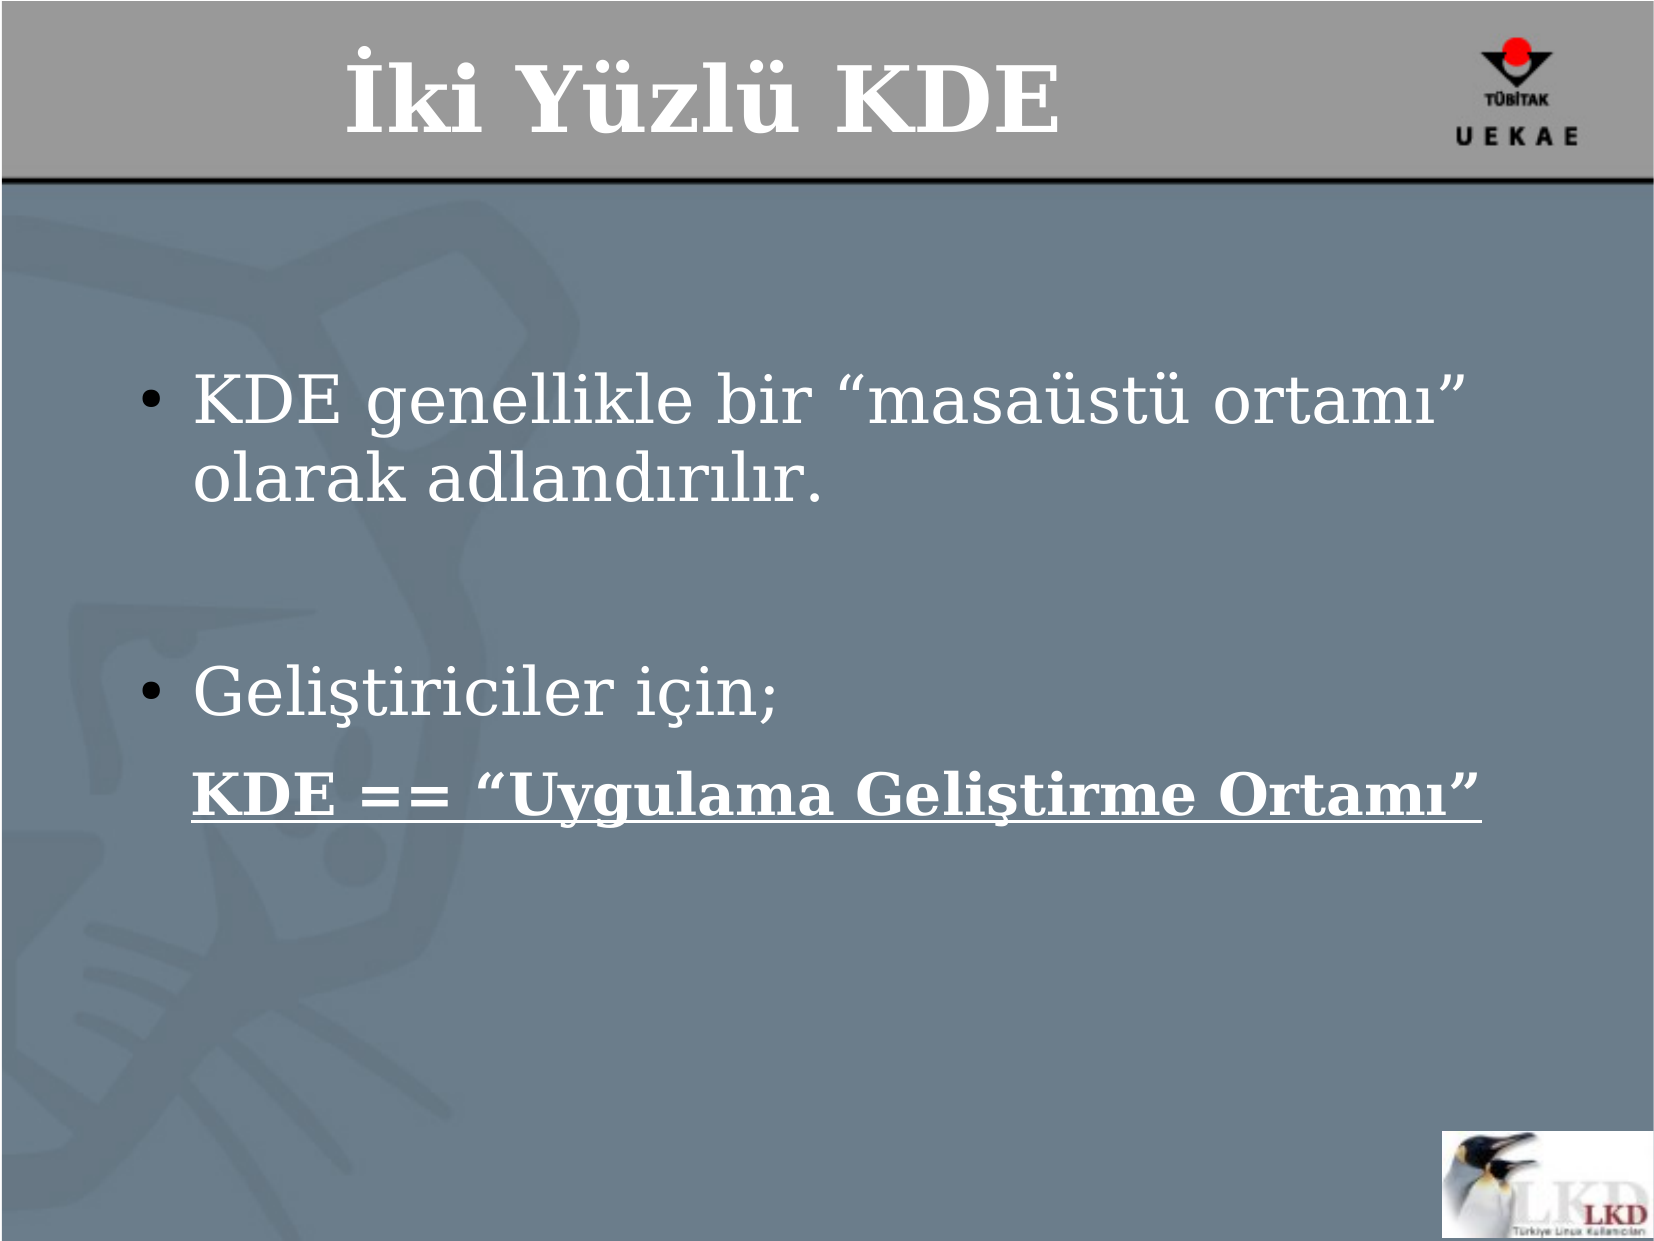

# İki Yüzlü KDE
KDE genellikle bir “masaüstü ortamı” olarak adlandırılır.
Geliştiriciler için;
KDE == “Uygulama Geliştirme Ortamı”